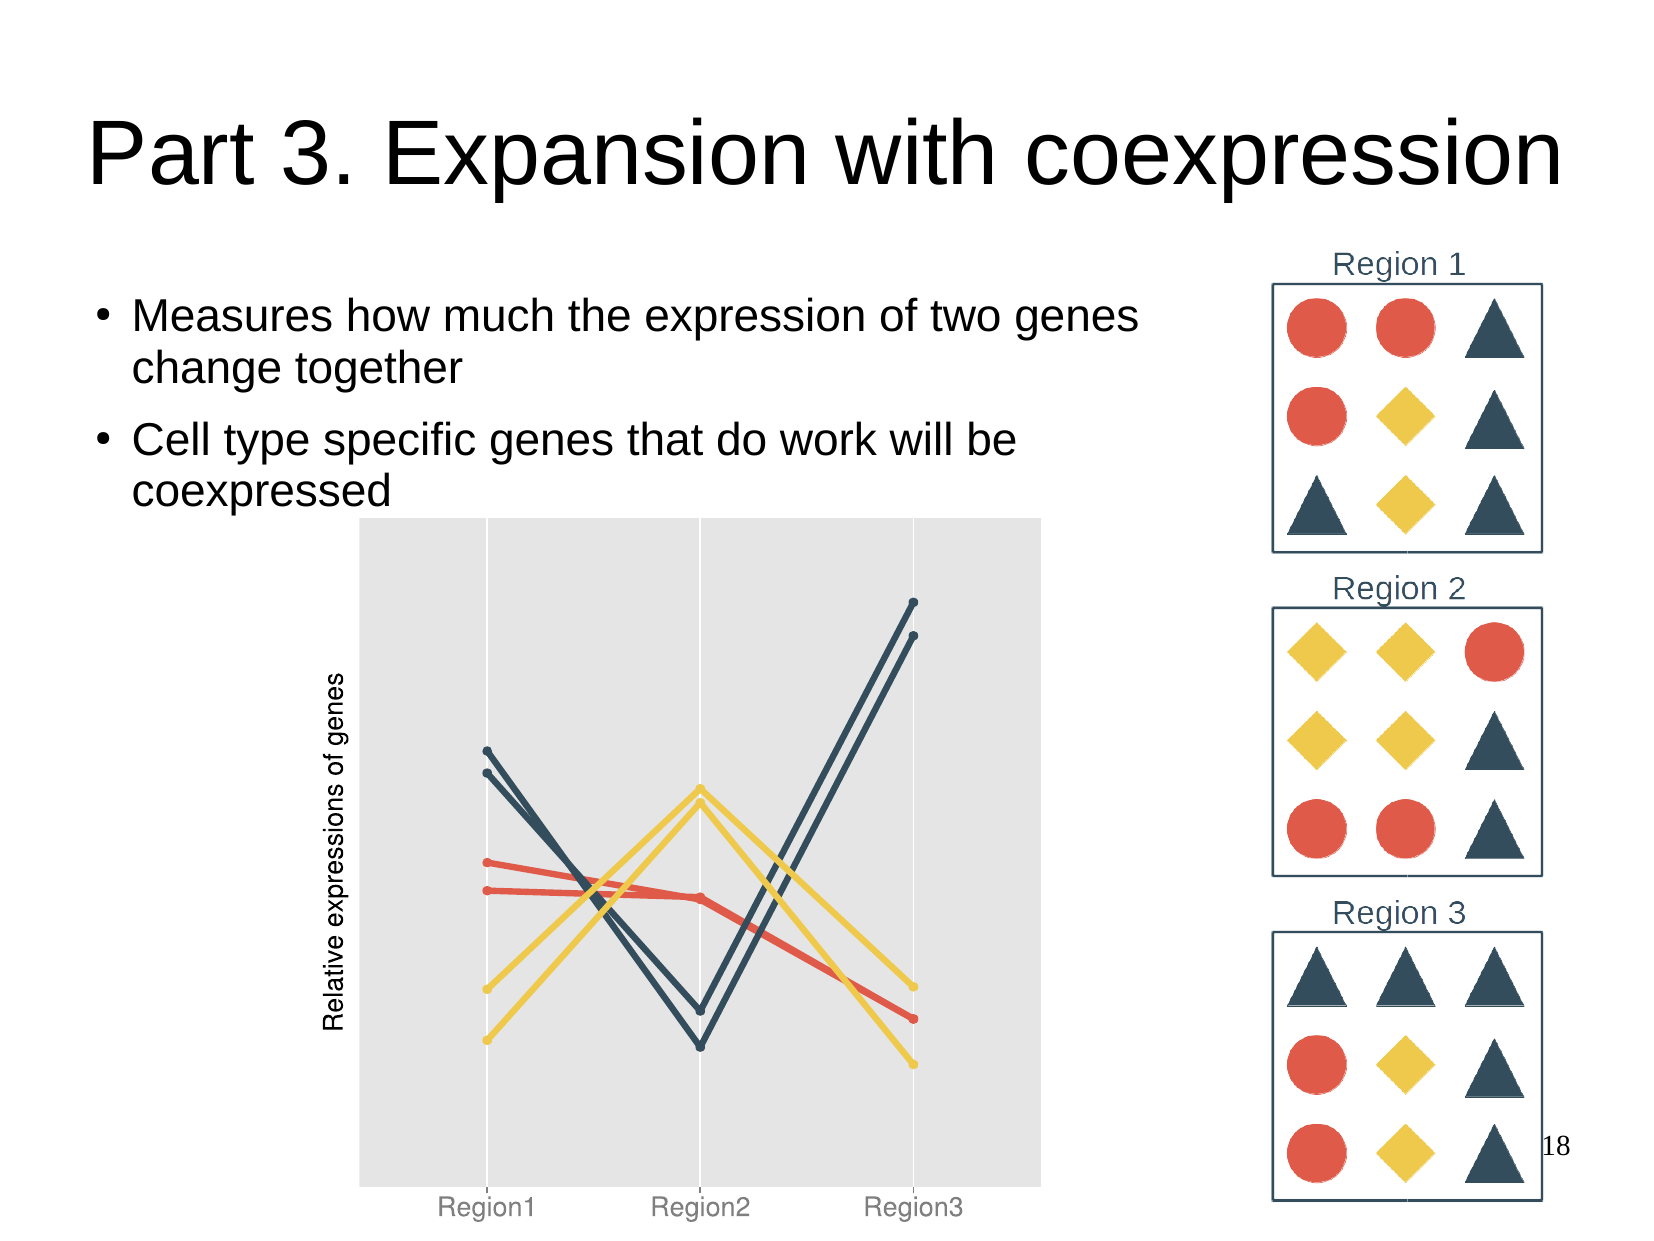

# Part 3. Expansion with coexpression
Measures how much the expression of two genes change together
Cell type specific genes that do work will be coexpressed
18